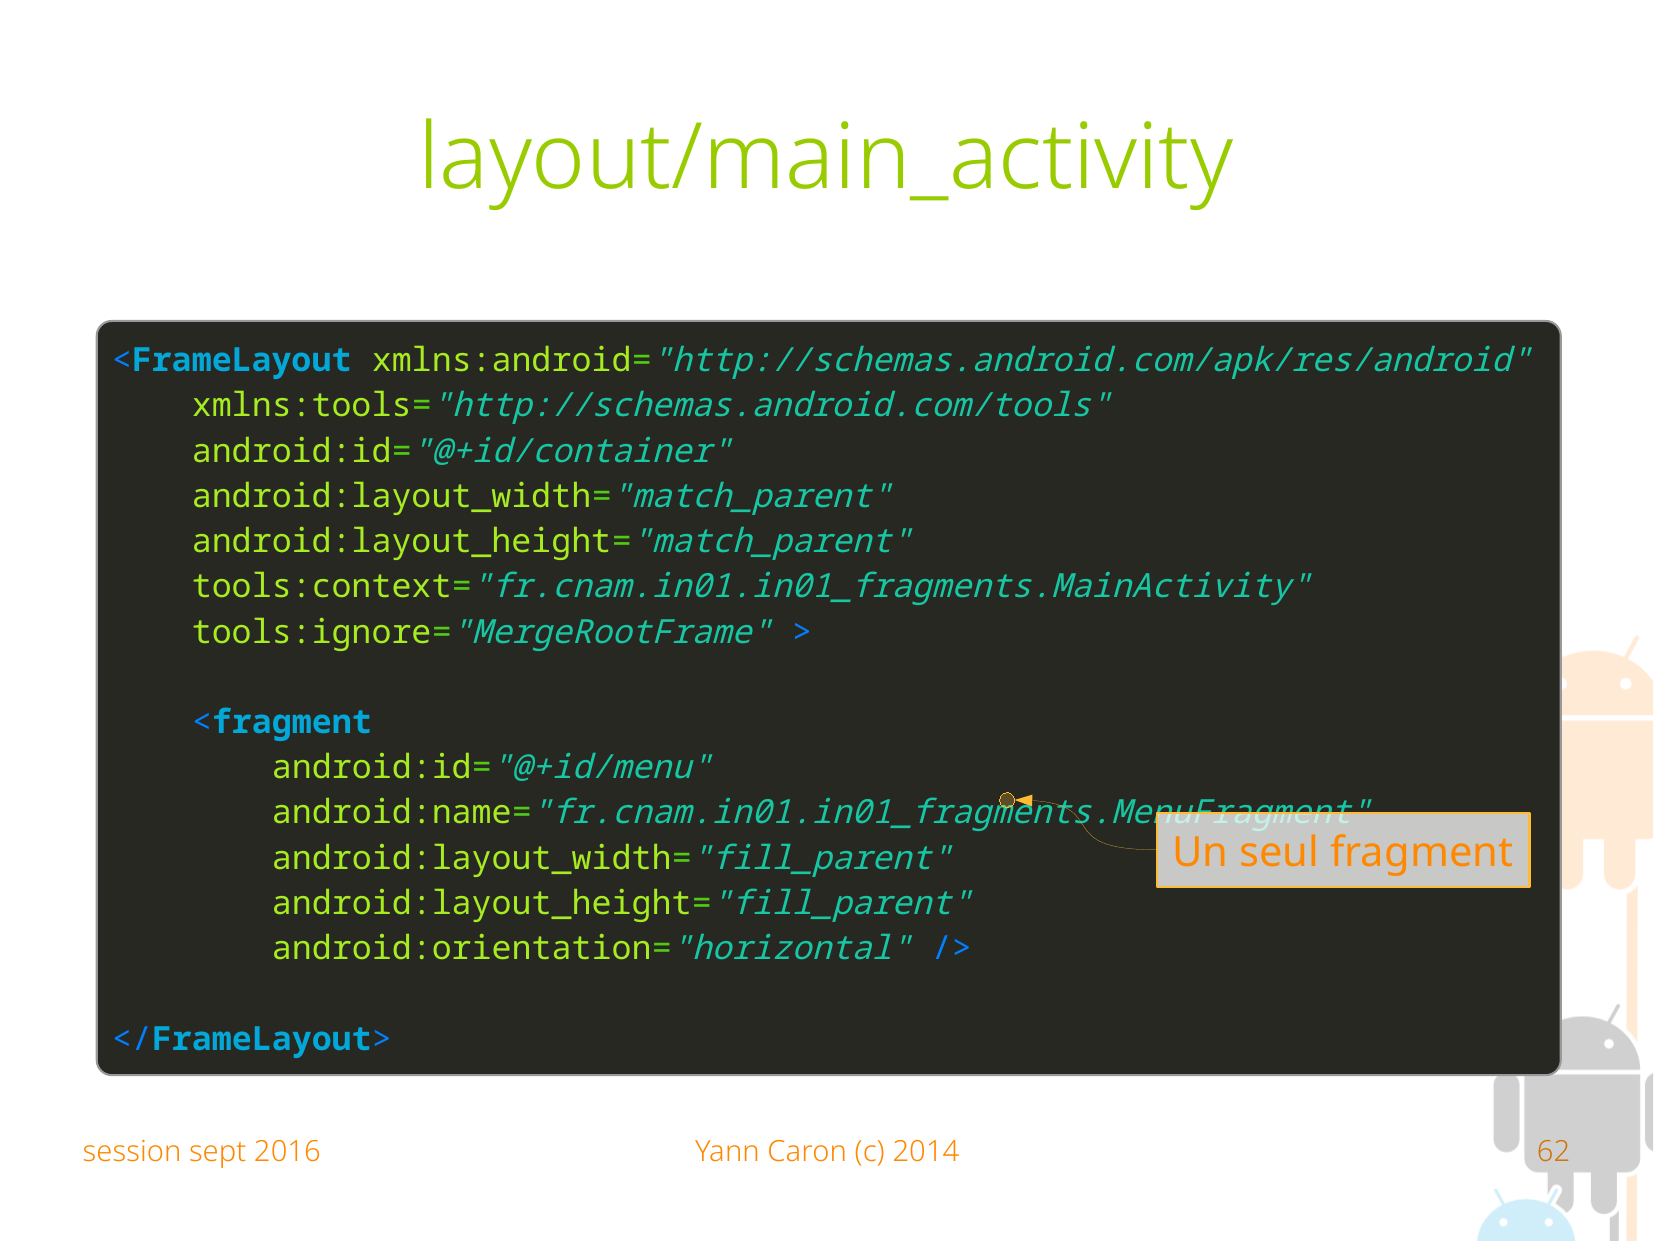

# layout/main_activity
<FrameLayout xmlns:android="http://schemas.android.com/apk/res/android"
 xmlns:tools="http://schemas.android.com/tools"
 android:id="@+id/container"
 android:layout_width="match_parent"
 android:layout_height="match_parent"
 tools:context="fr.cnam.in01.in01_fragments.MainActivity"
 tools:ignore="MergeRootFrame" >
 <fragment
 android:id="@+id/menu"
 android:name="fr.cnam.in01.in01_fragments.MenuFragment"
 android:layout_width="fill_parent"
 android:layout_height="fill_parent"
 android:orientation="horizontal" />
</FrameLayout>
Un seul fragment
session sept 2016
Yann Caron (c) 2014
62